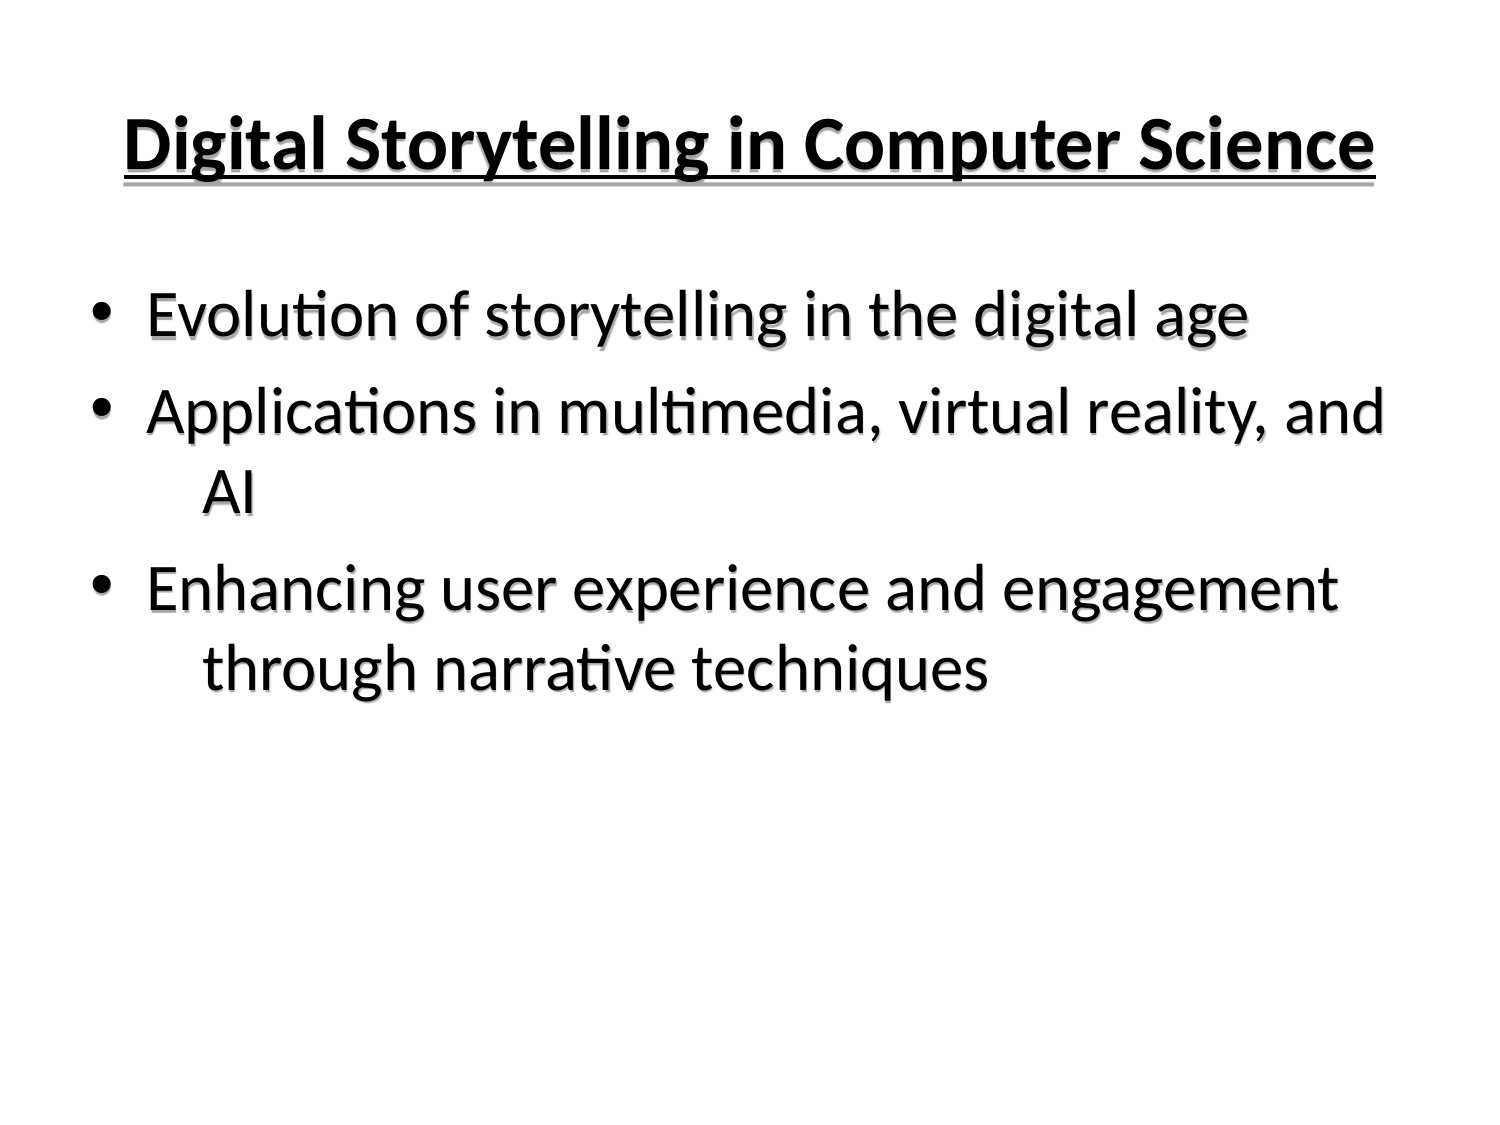

# Digital Storytelling in Computer Science
Evolution of storytelling in the digital age
Applications in multimedia, virtual reality, and AI
Enhancing user experience and engagement through narrative techniques